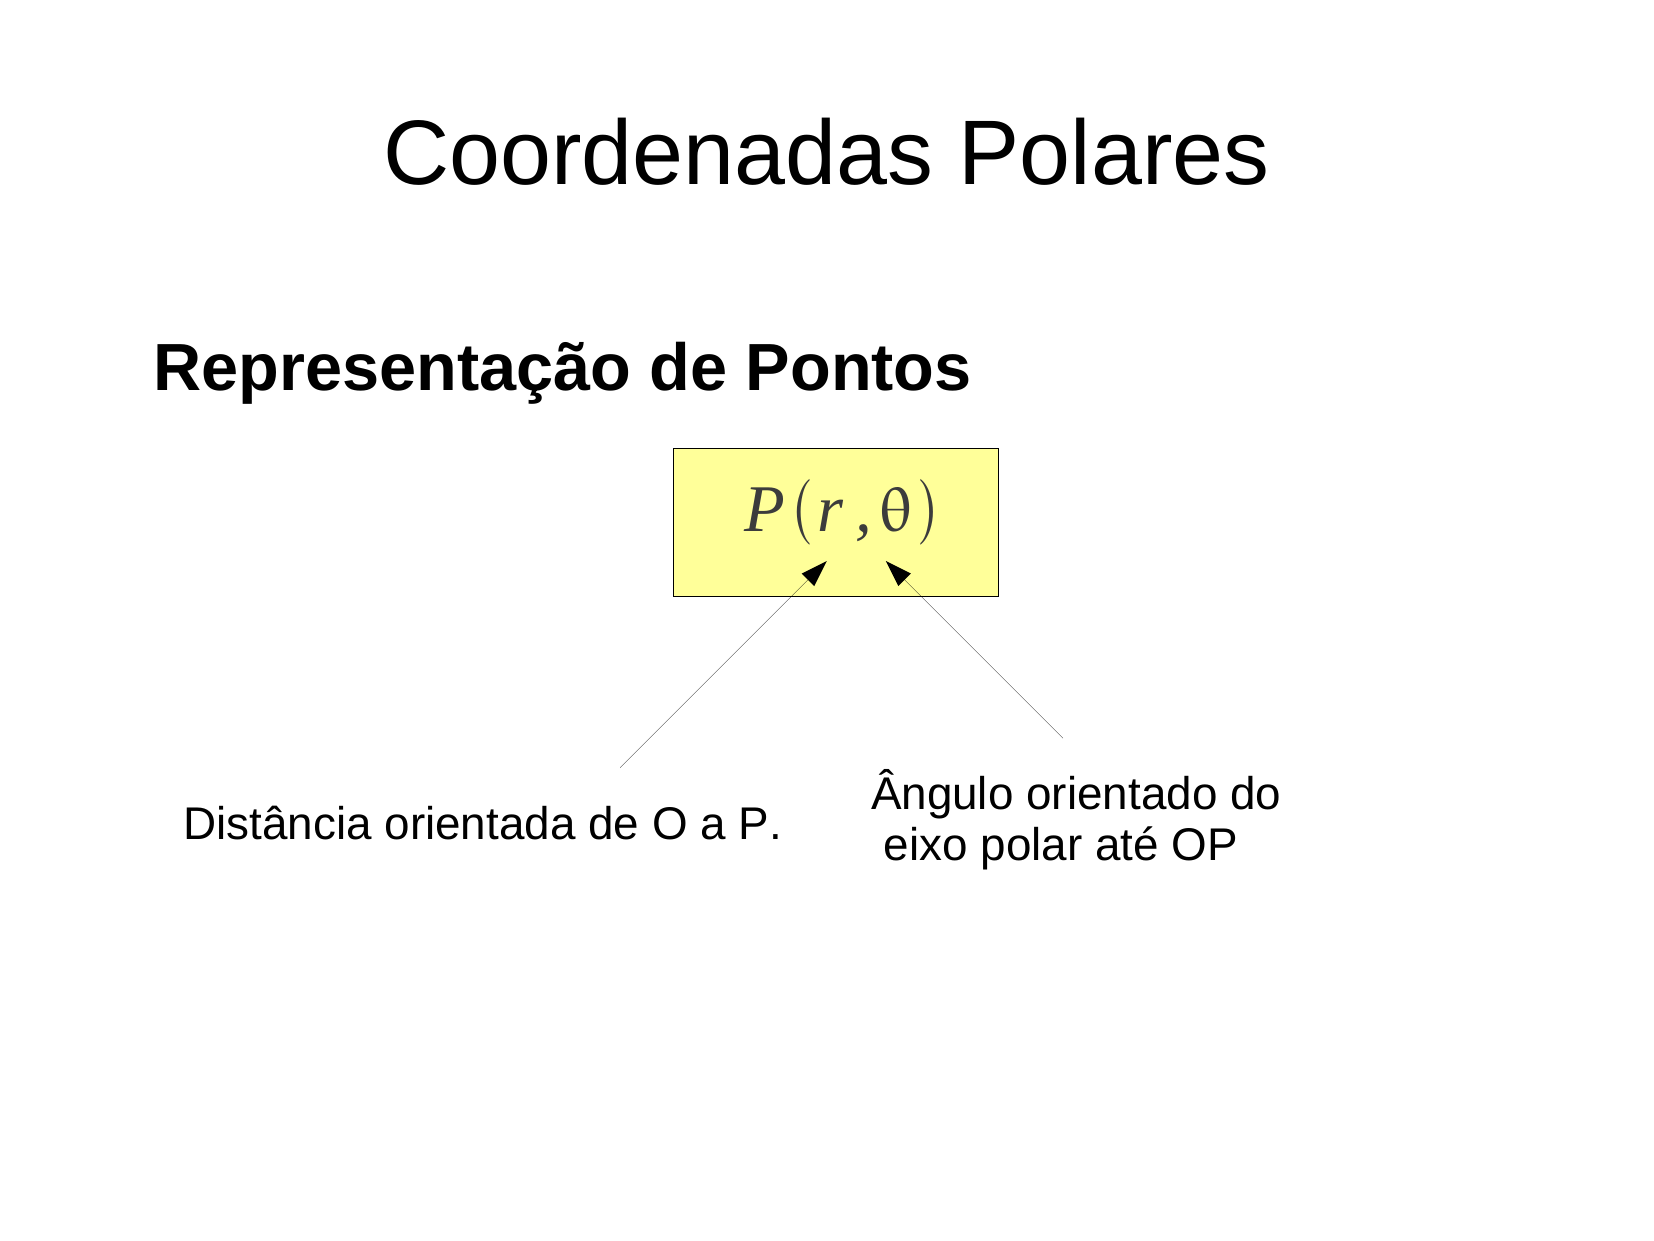

Coordenadas Polares
Coordenadas Polares
# Representação de Pontos
Ângulo orientado do
 eixo polar até OP
Distância orientada de O a P.